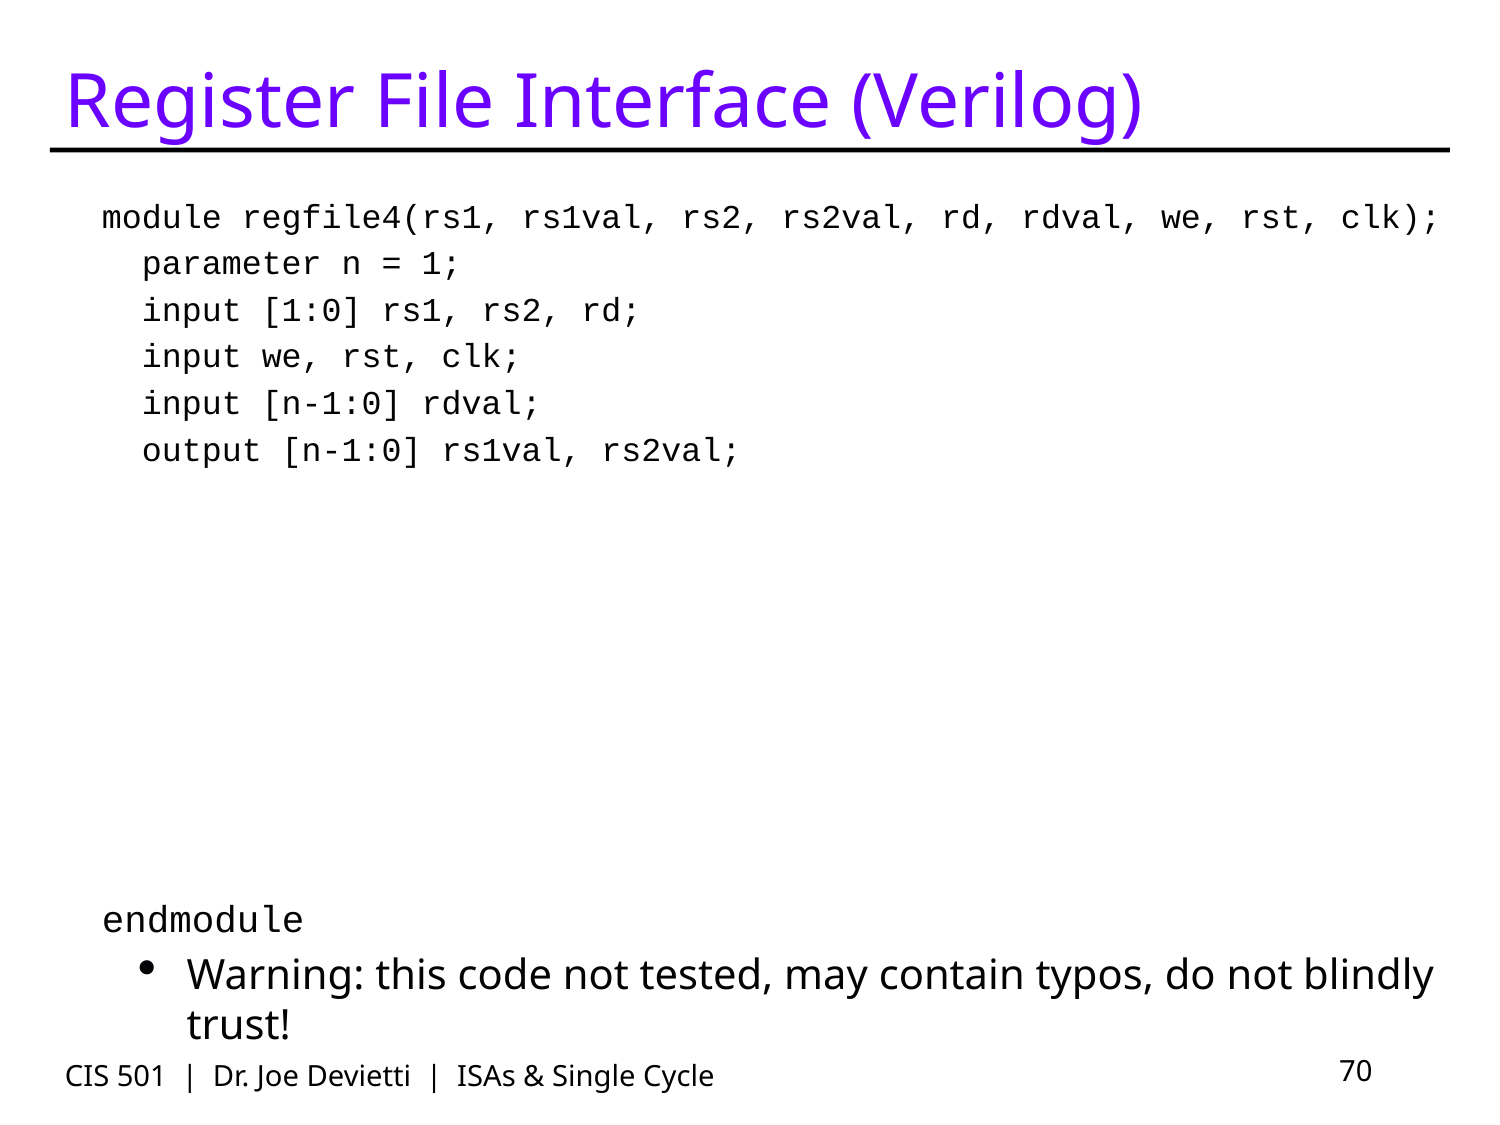

Register File Interface (Verilog)
module regfile4(rs1, rs1val, rs2, rs2val, rd, rdval, we, rst, clk);
 parameter n = 1;
 input [1:0] rs1, rs2, rd;
 input we, rst, clk;
 input [n-1:0] rdval;
 output [n-1:0] rs1val, rs2val;
endmodule
Warning: this code not tested, may contain typos, do not blindly trust!
CIS 501 | Dr. Joe Devietti | ISAs & Single Cycle